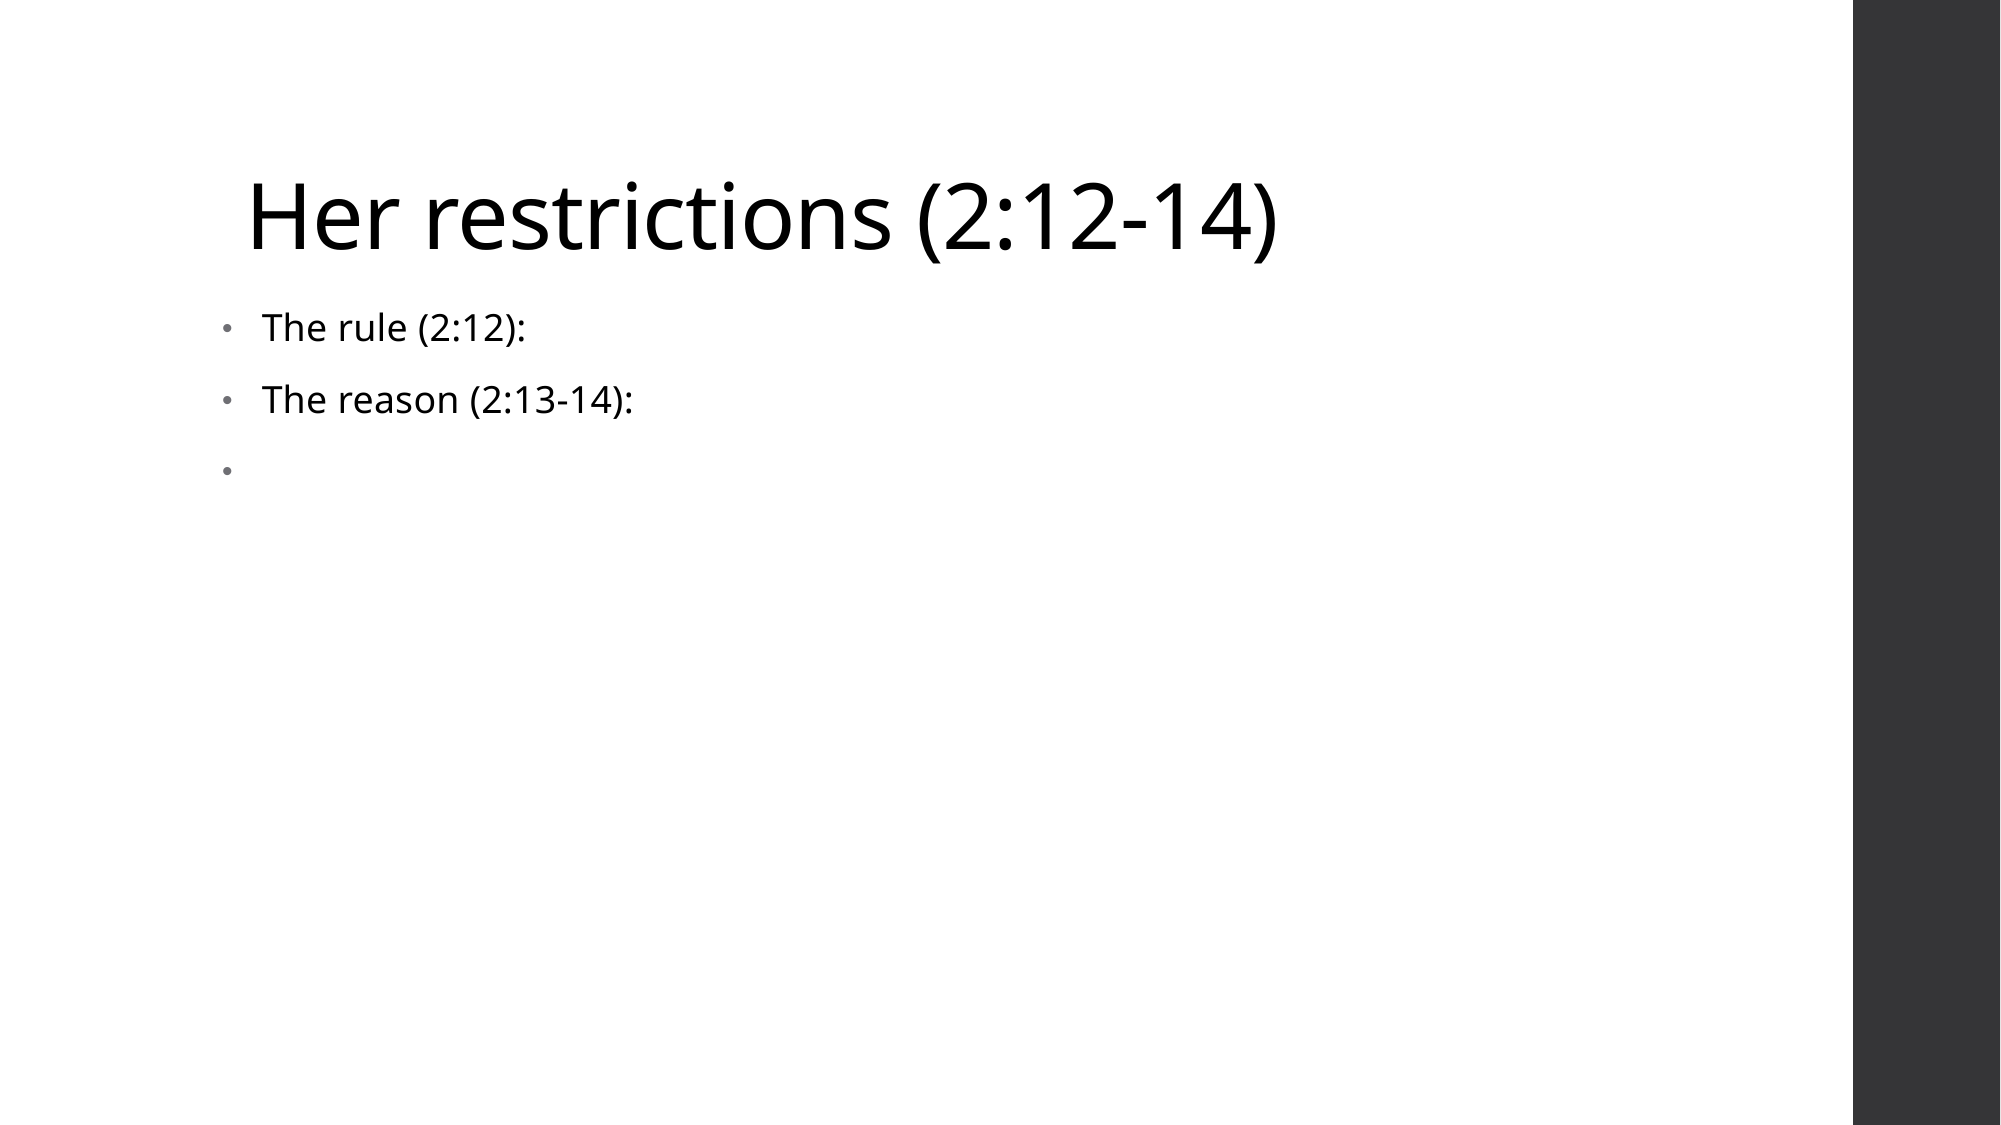

# Her restrictions (2:12-14)
 The rule (2:12):
 The reason (2:13-14):